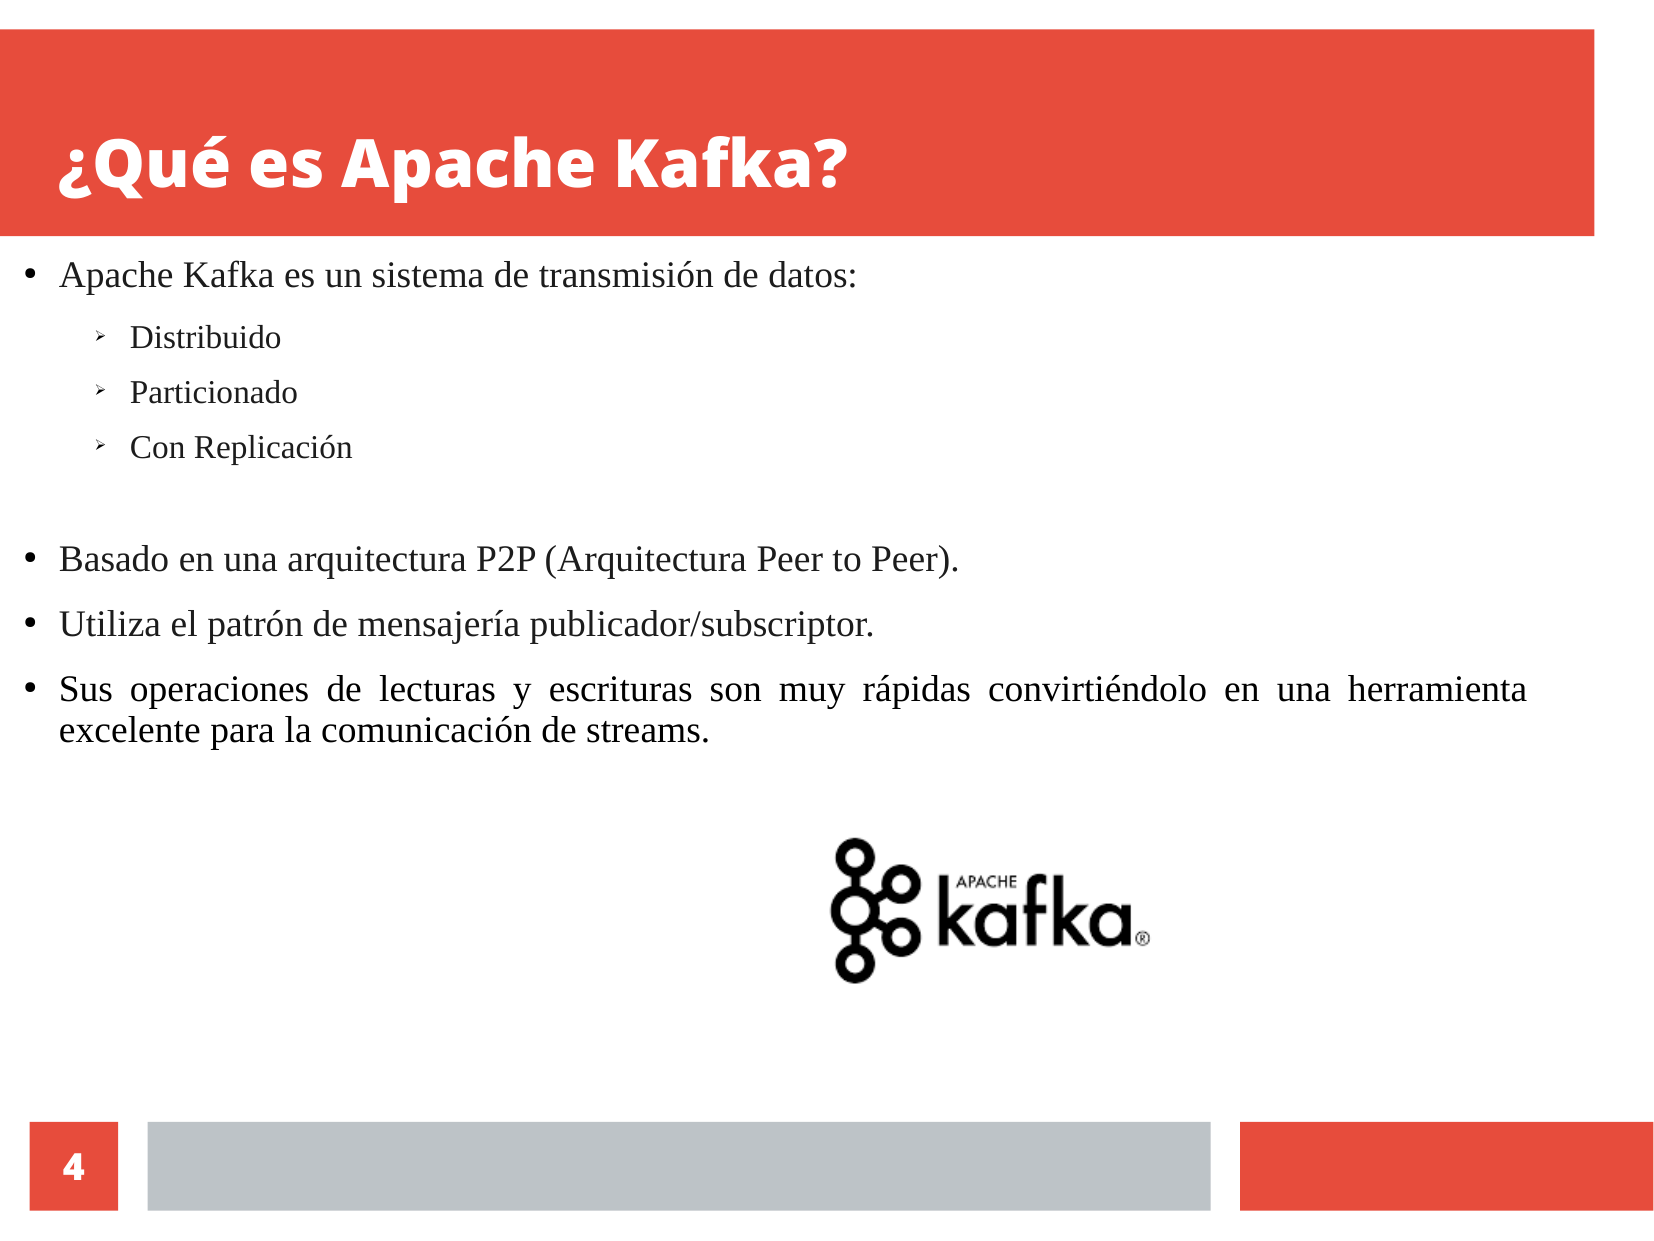

# ¿Qué es Apache Kafka?
Apache Kafka es un sistema de transmisión de datos:
Distribuido
Particionado
Con Replicación
Basado en una arquitectura P2P (Arquitectura Peer to Peer).
Utiliza el patrón de mensajería publicador/subscriptor.
Sus operaciones de lecturas y escrituras son muy rápidas convirtiéndolo en una herramienta excelente para la comunicación de streams.
4